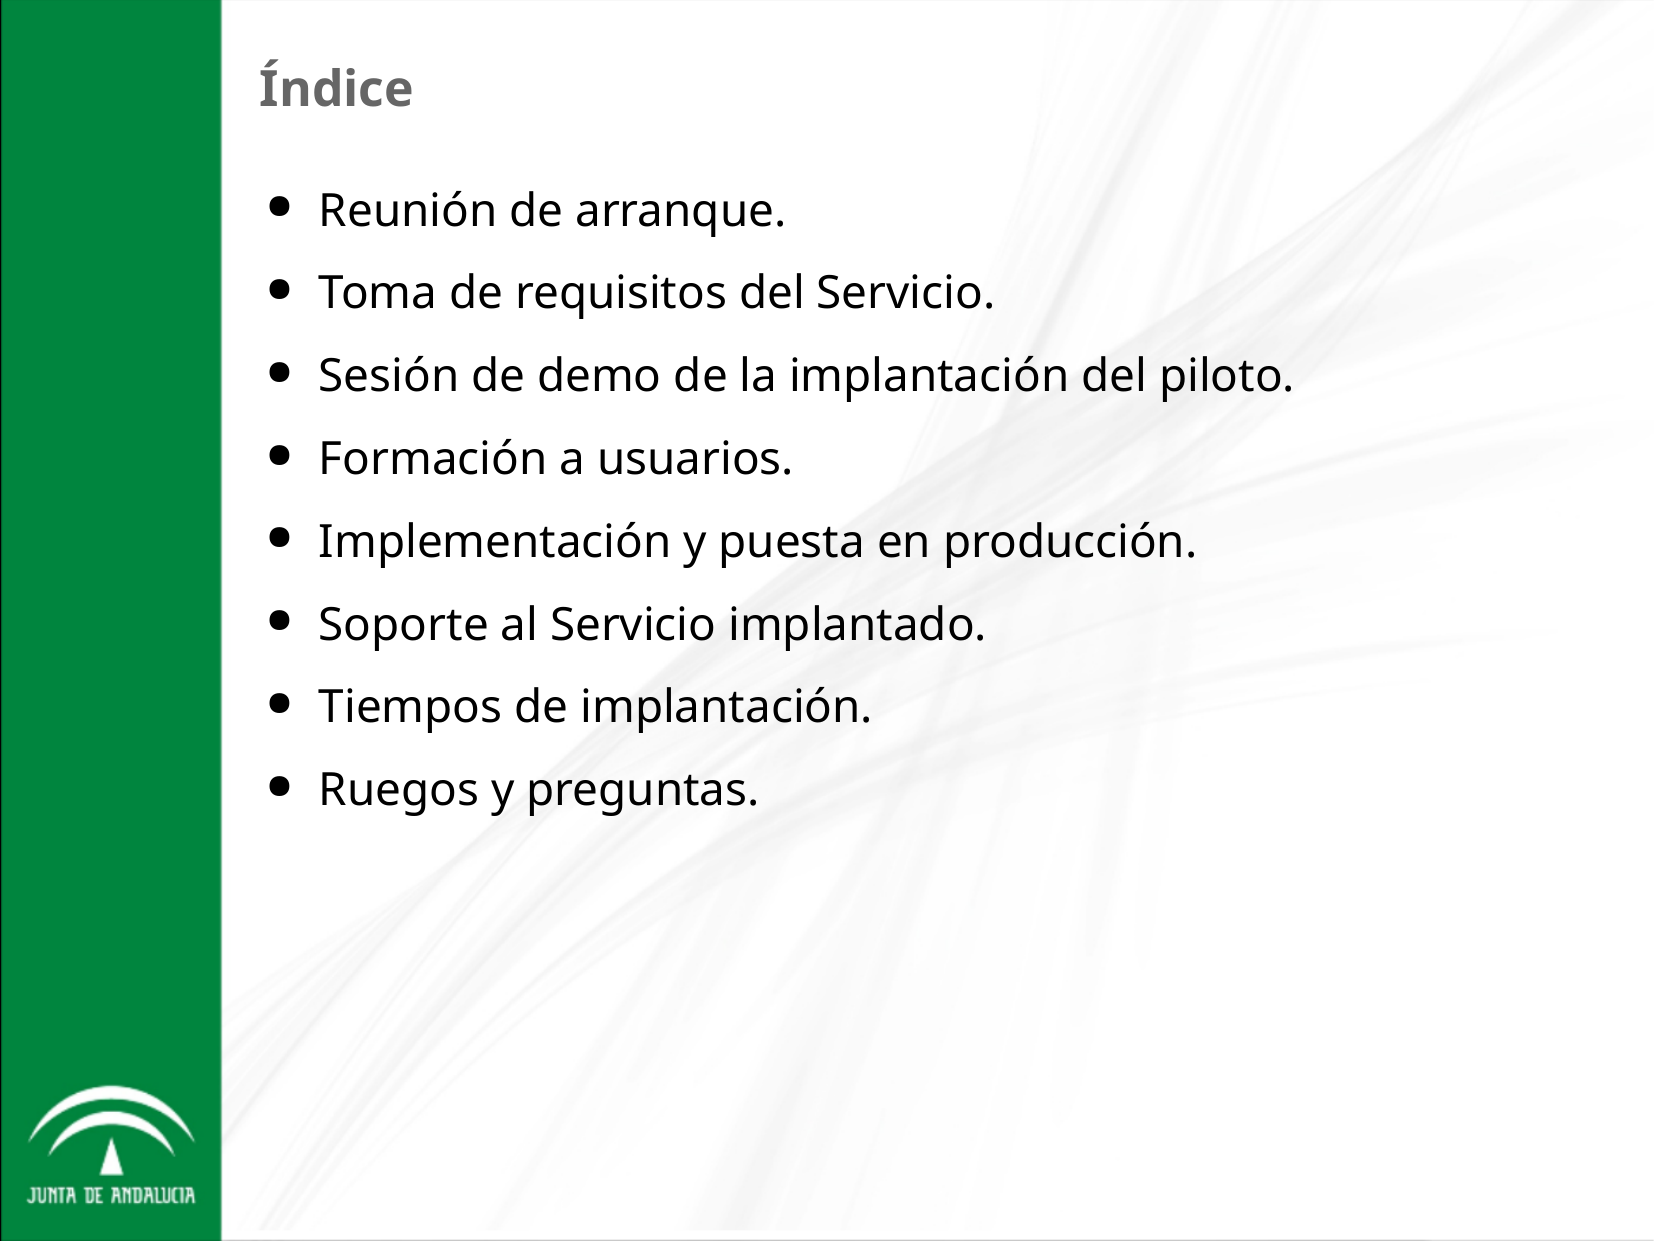

# Índice
Reunión de arranque.
Toma de requisitos del Servicio.
Sesión de demo de la implantación del piloto.
Formación a usuarios.
Implementación y puesta en producción.
Soporte al Servicio implantado.
Tiempos de implantación.
Ruegos y preguntas.